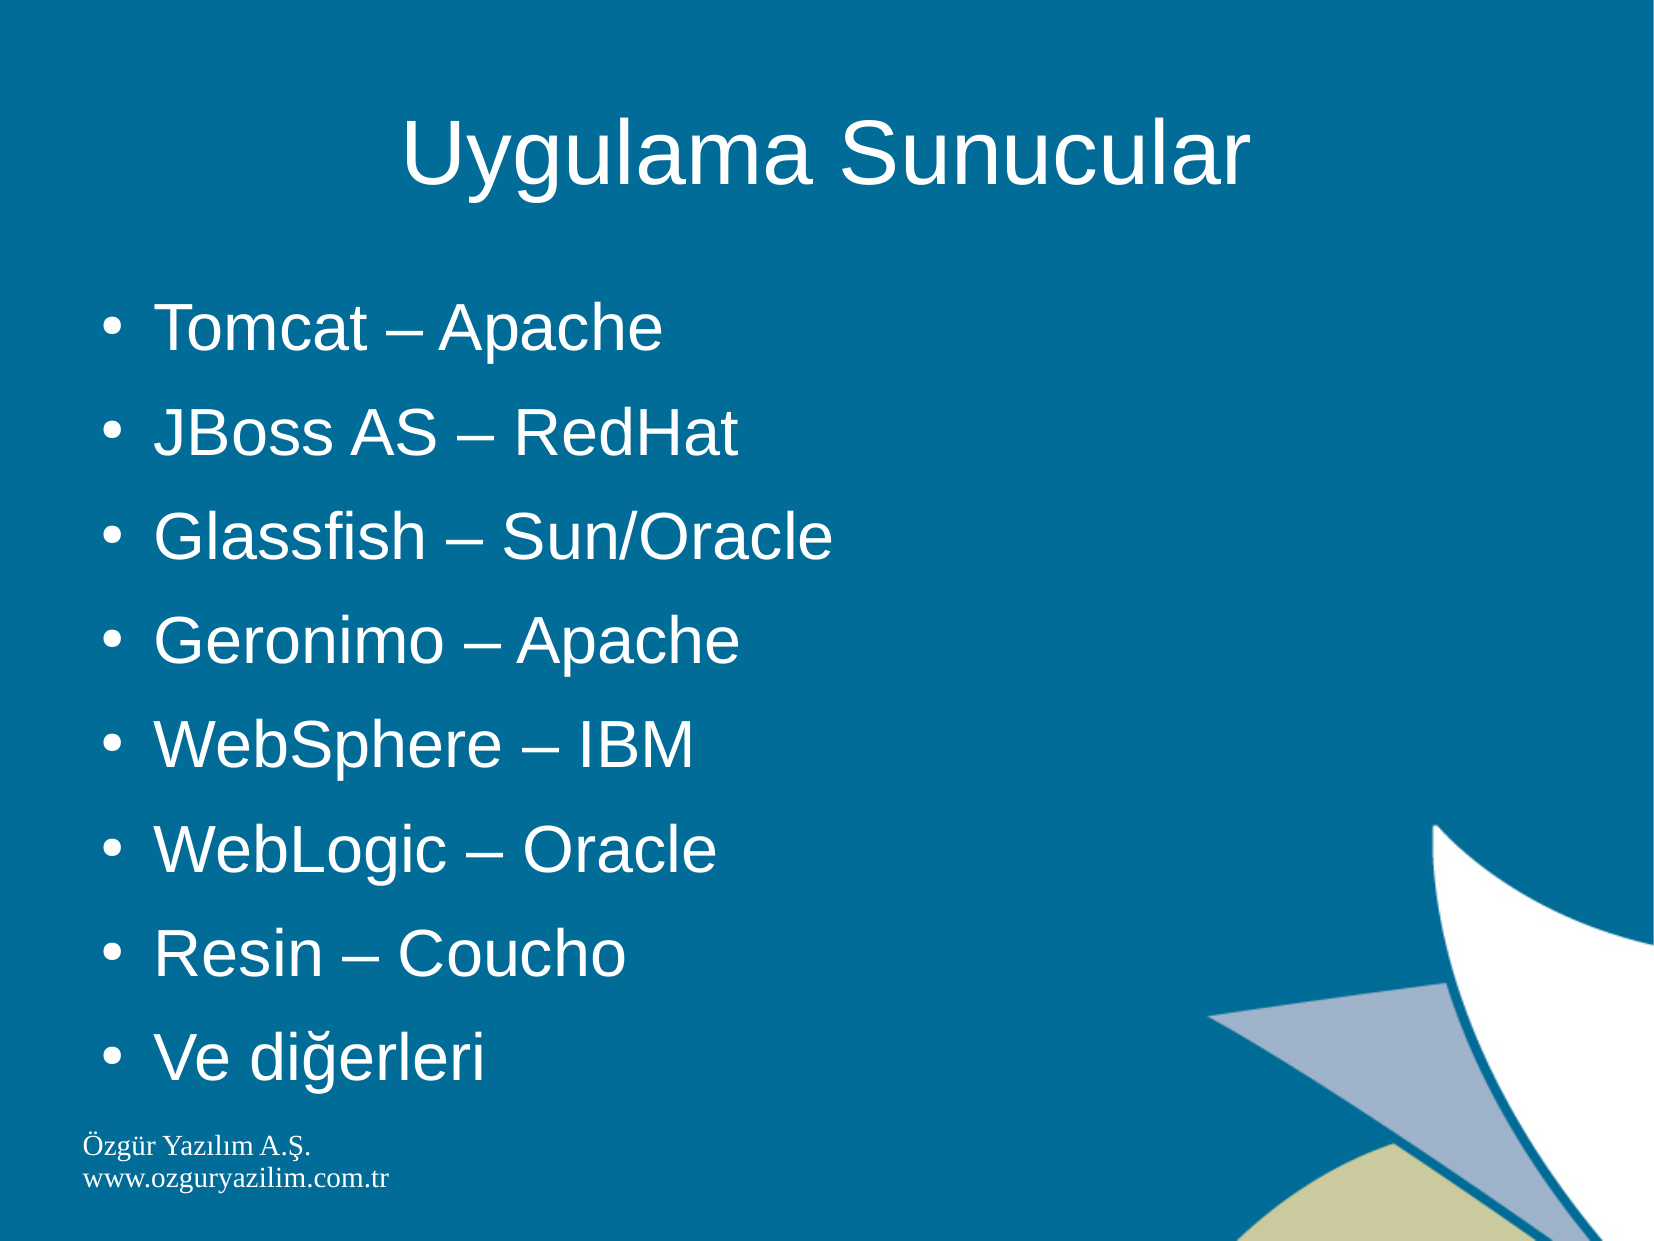

# Uygulama Sunucular
Tomcat – Apache
JBoss AS – RedHat
Glassfish – Sun/Oracle
Geronimo – Apache
WebSphere – IBM
WebLogic – Oracle
Resin – Coucho
Ve diğerleri